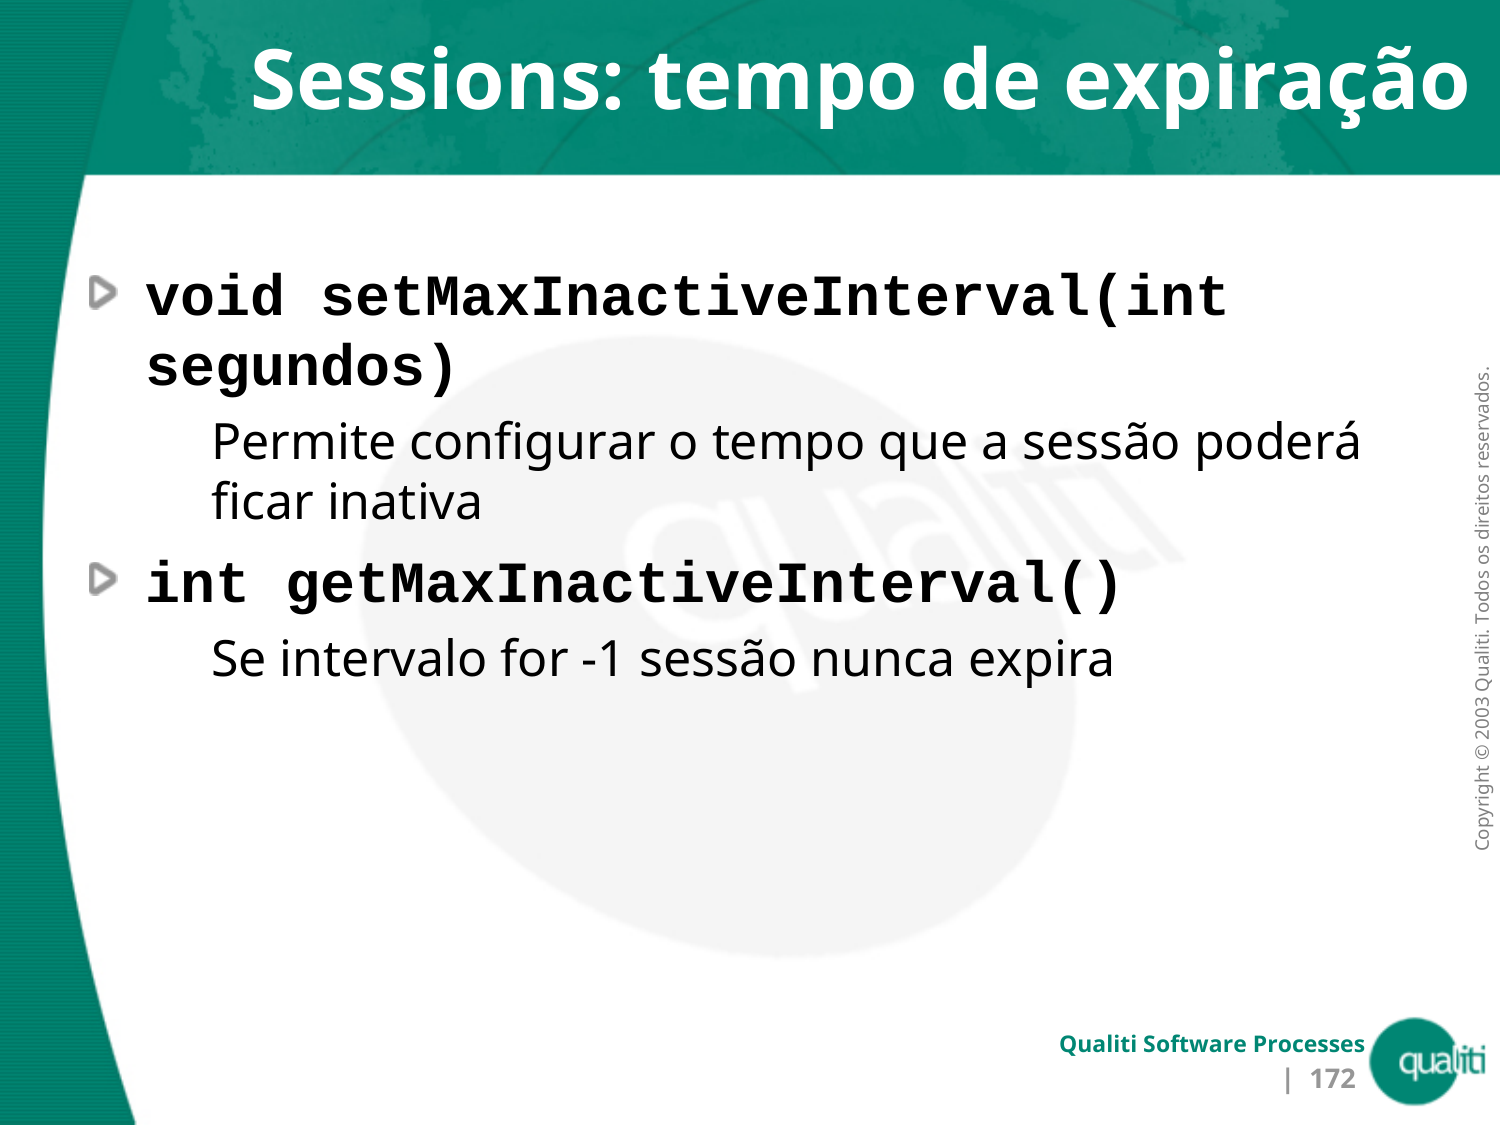

# Sessions: tempo de expiração
void setMaxInactiveInterval(int segundos)‏
Permite configurar o tempo que a sessão poderá ficar inativa
int getMaxInactiveInterval()‏
Se intervalo for -1 sessão nunca expira